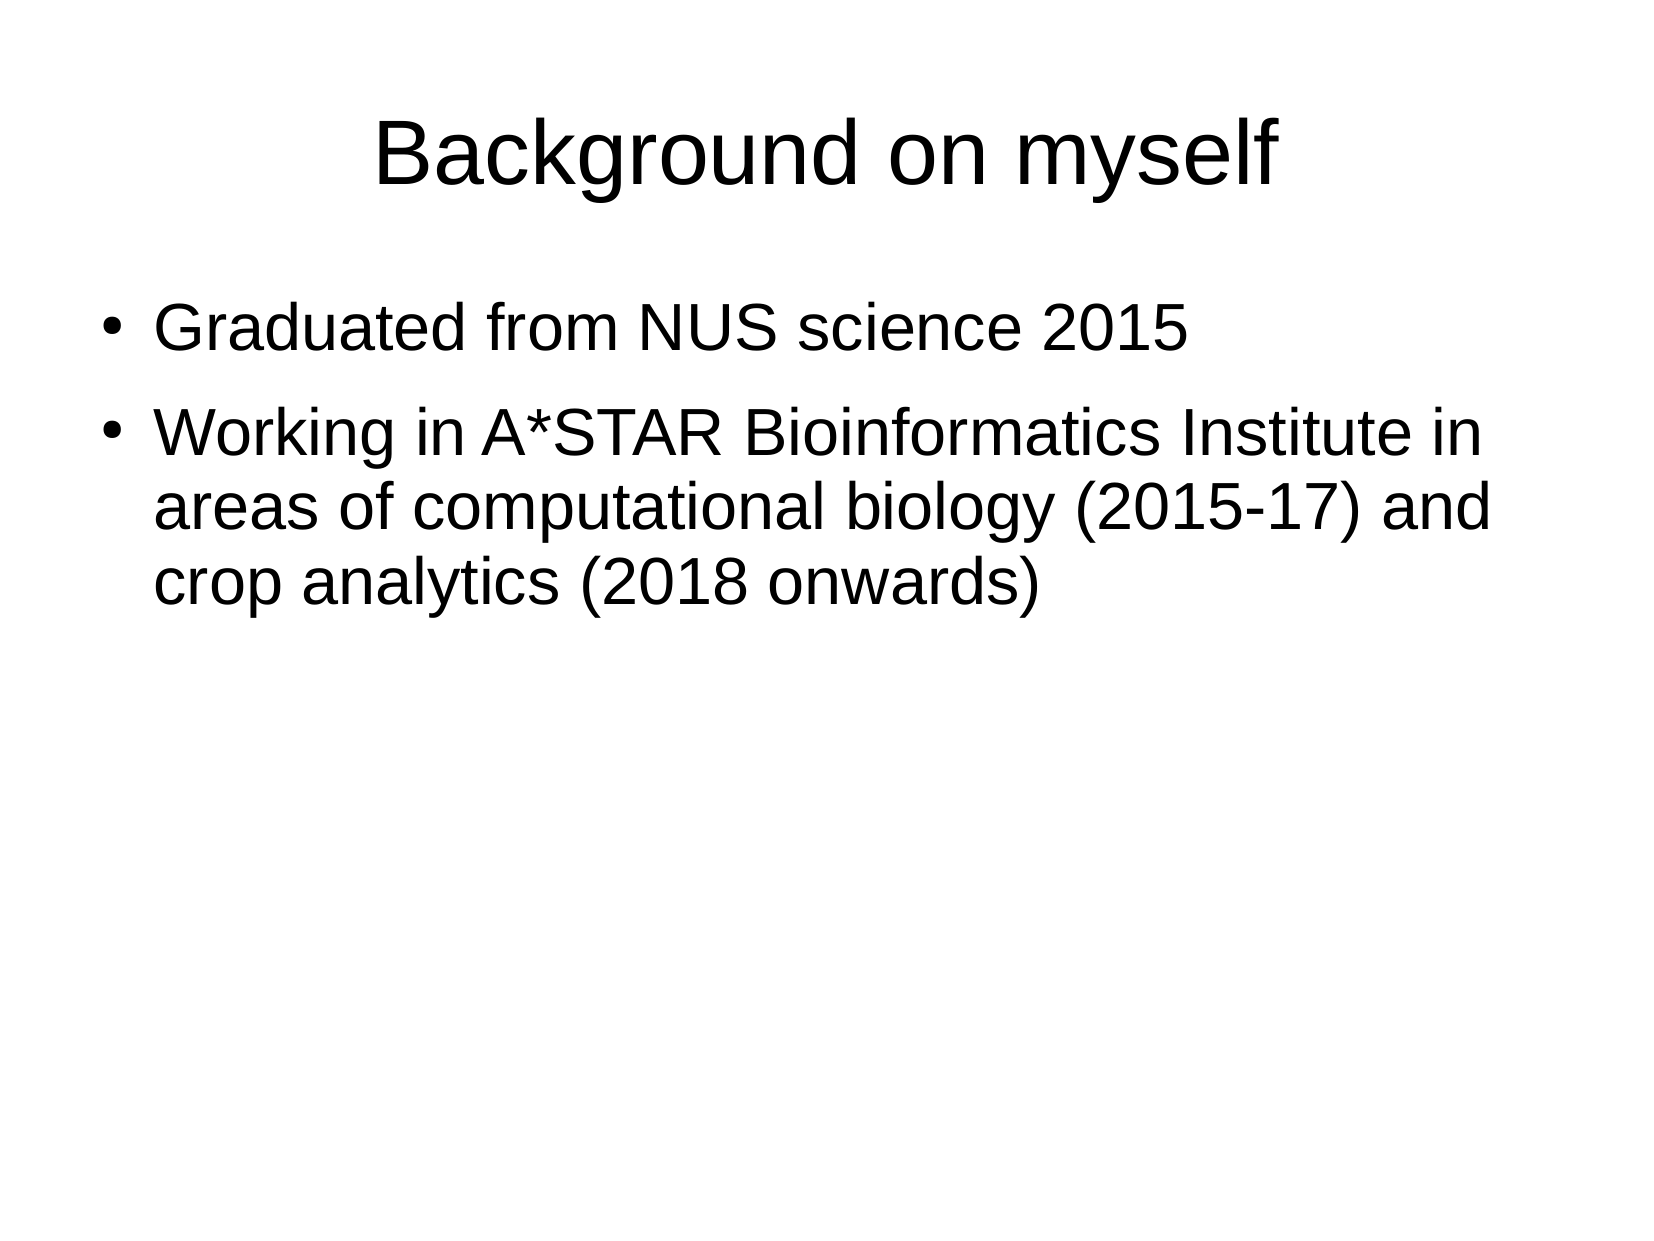

# Background on myself
Graduated from NUS science 2015
Working in A*STAR Bioinformatics Institute in areas of computational biology (2015-17) and crop analytics (2018 onwards)